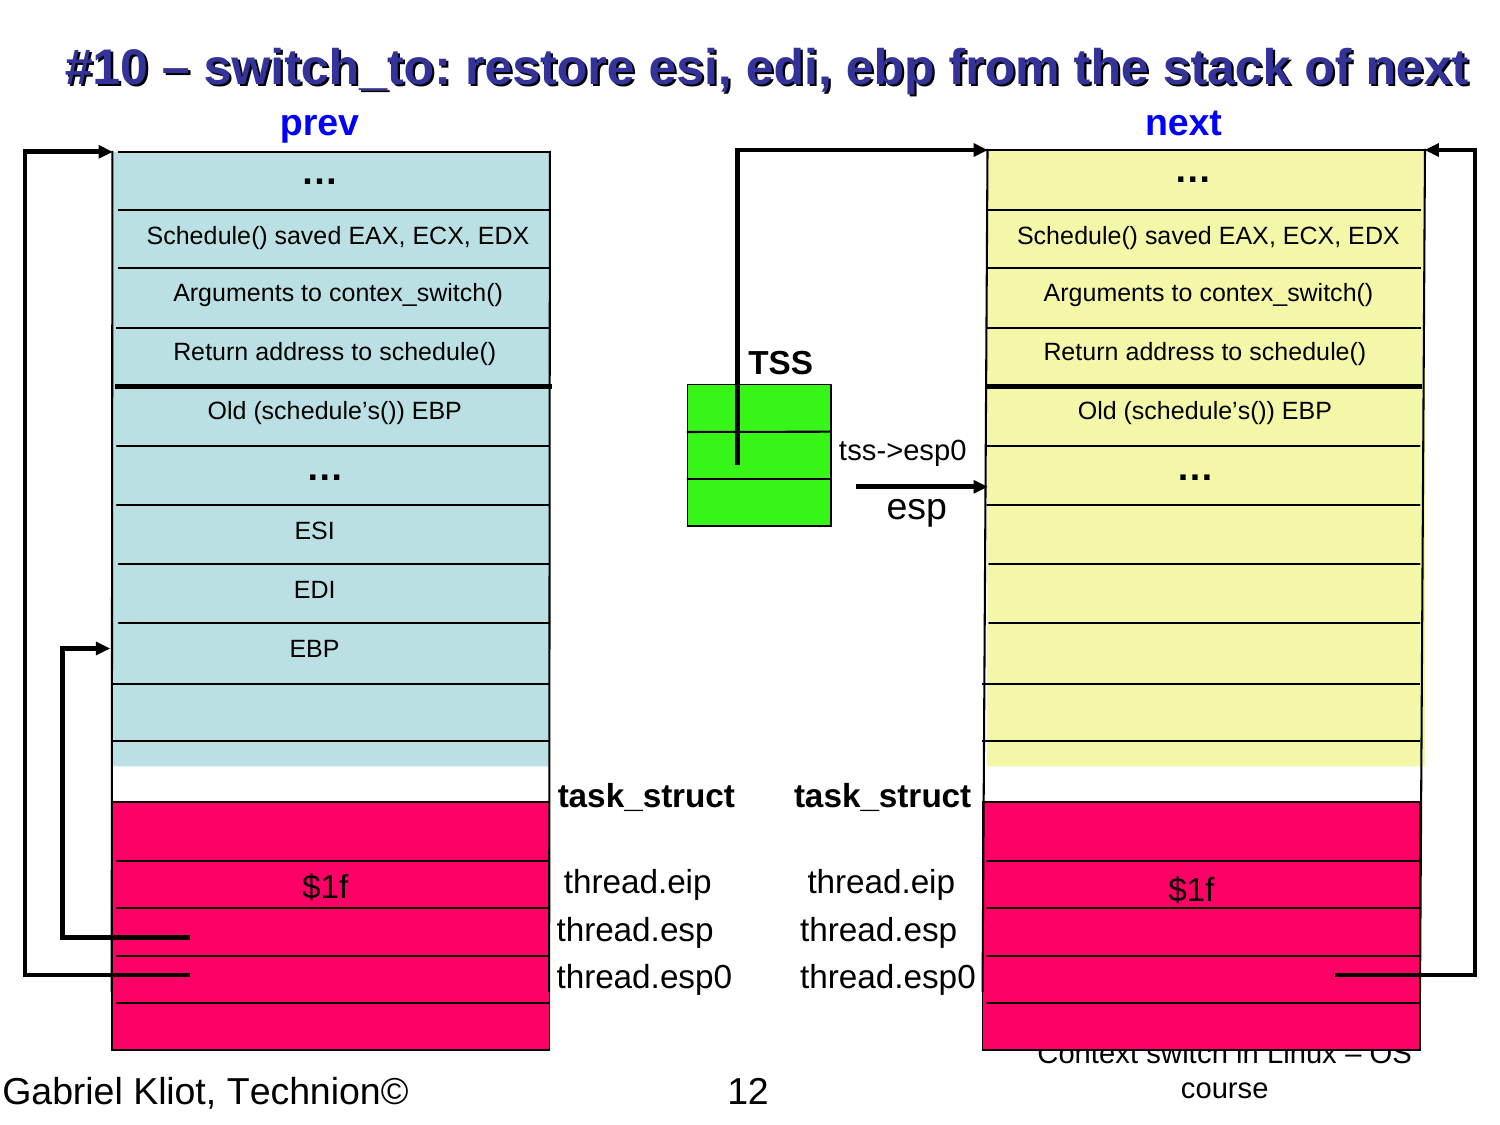

#10 – switch_to: restore esi, edi, ebp from the stack of next
prev
next
…
…
Schedule() saved EAX, ECX, EDX
Schedule() saved EAX, ECX, EDX
Arguments to contex_switch()
Arguments to contex_switch()
Return address to schedule()
Return address to schedule()
TSS
tss->esp0
Old (schedule’s()) EBP
Old (schedule’s()) EBP
…
…
esp
ESI
EDI
EBP
task_struct
thread.eip
thread.esp
thread.esp0
task_struct
thread.eip
$1f
$1f
thread.esp
thread.esp0
12